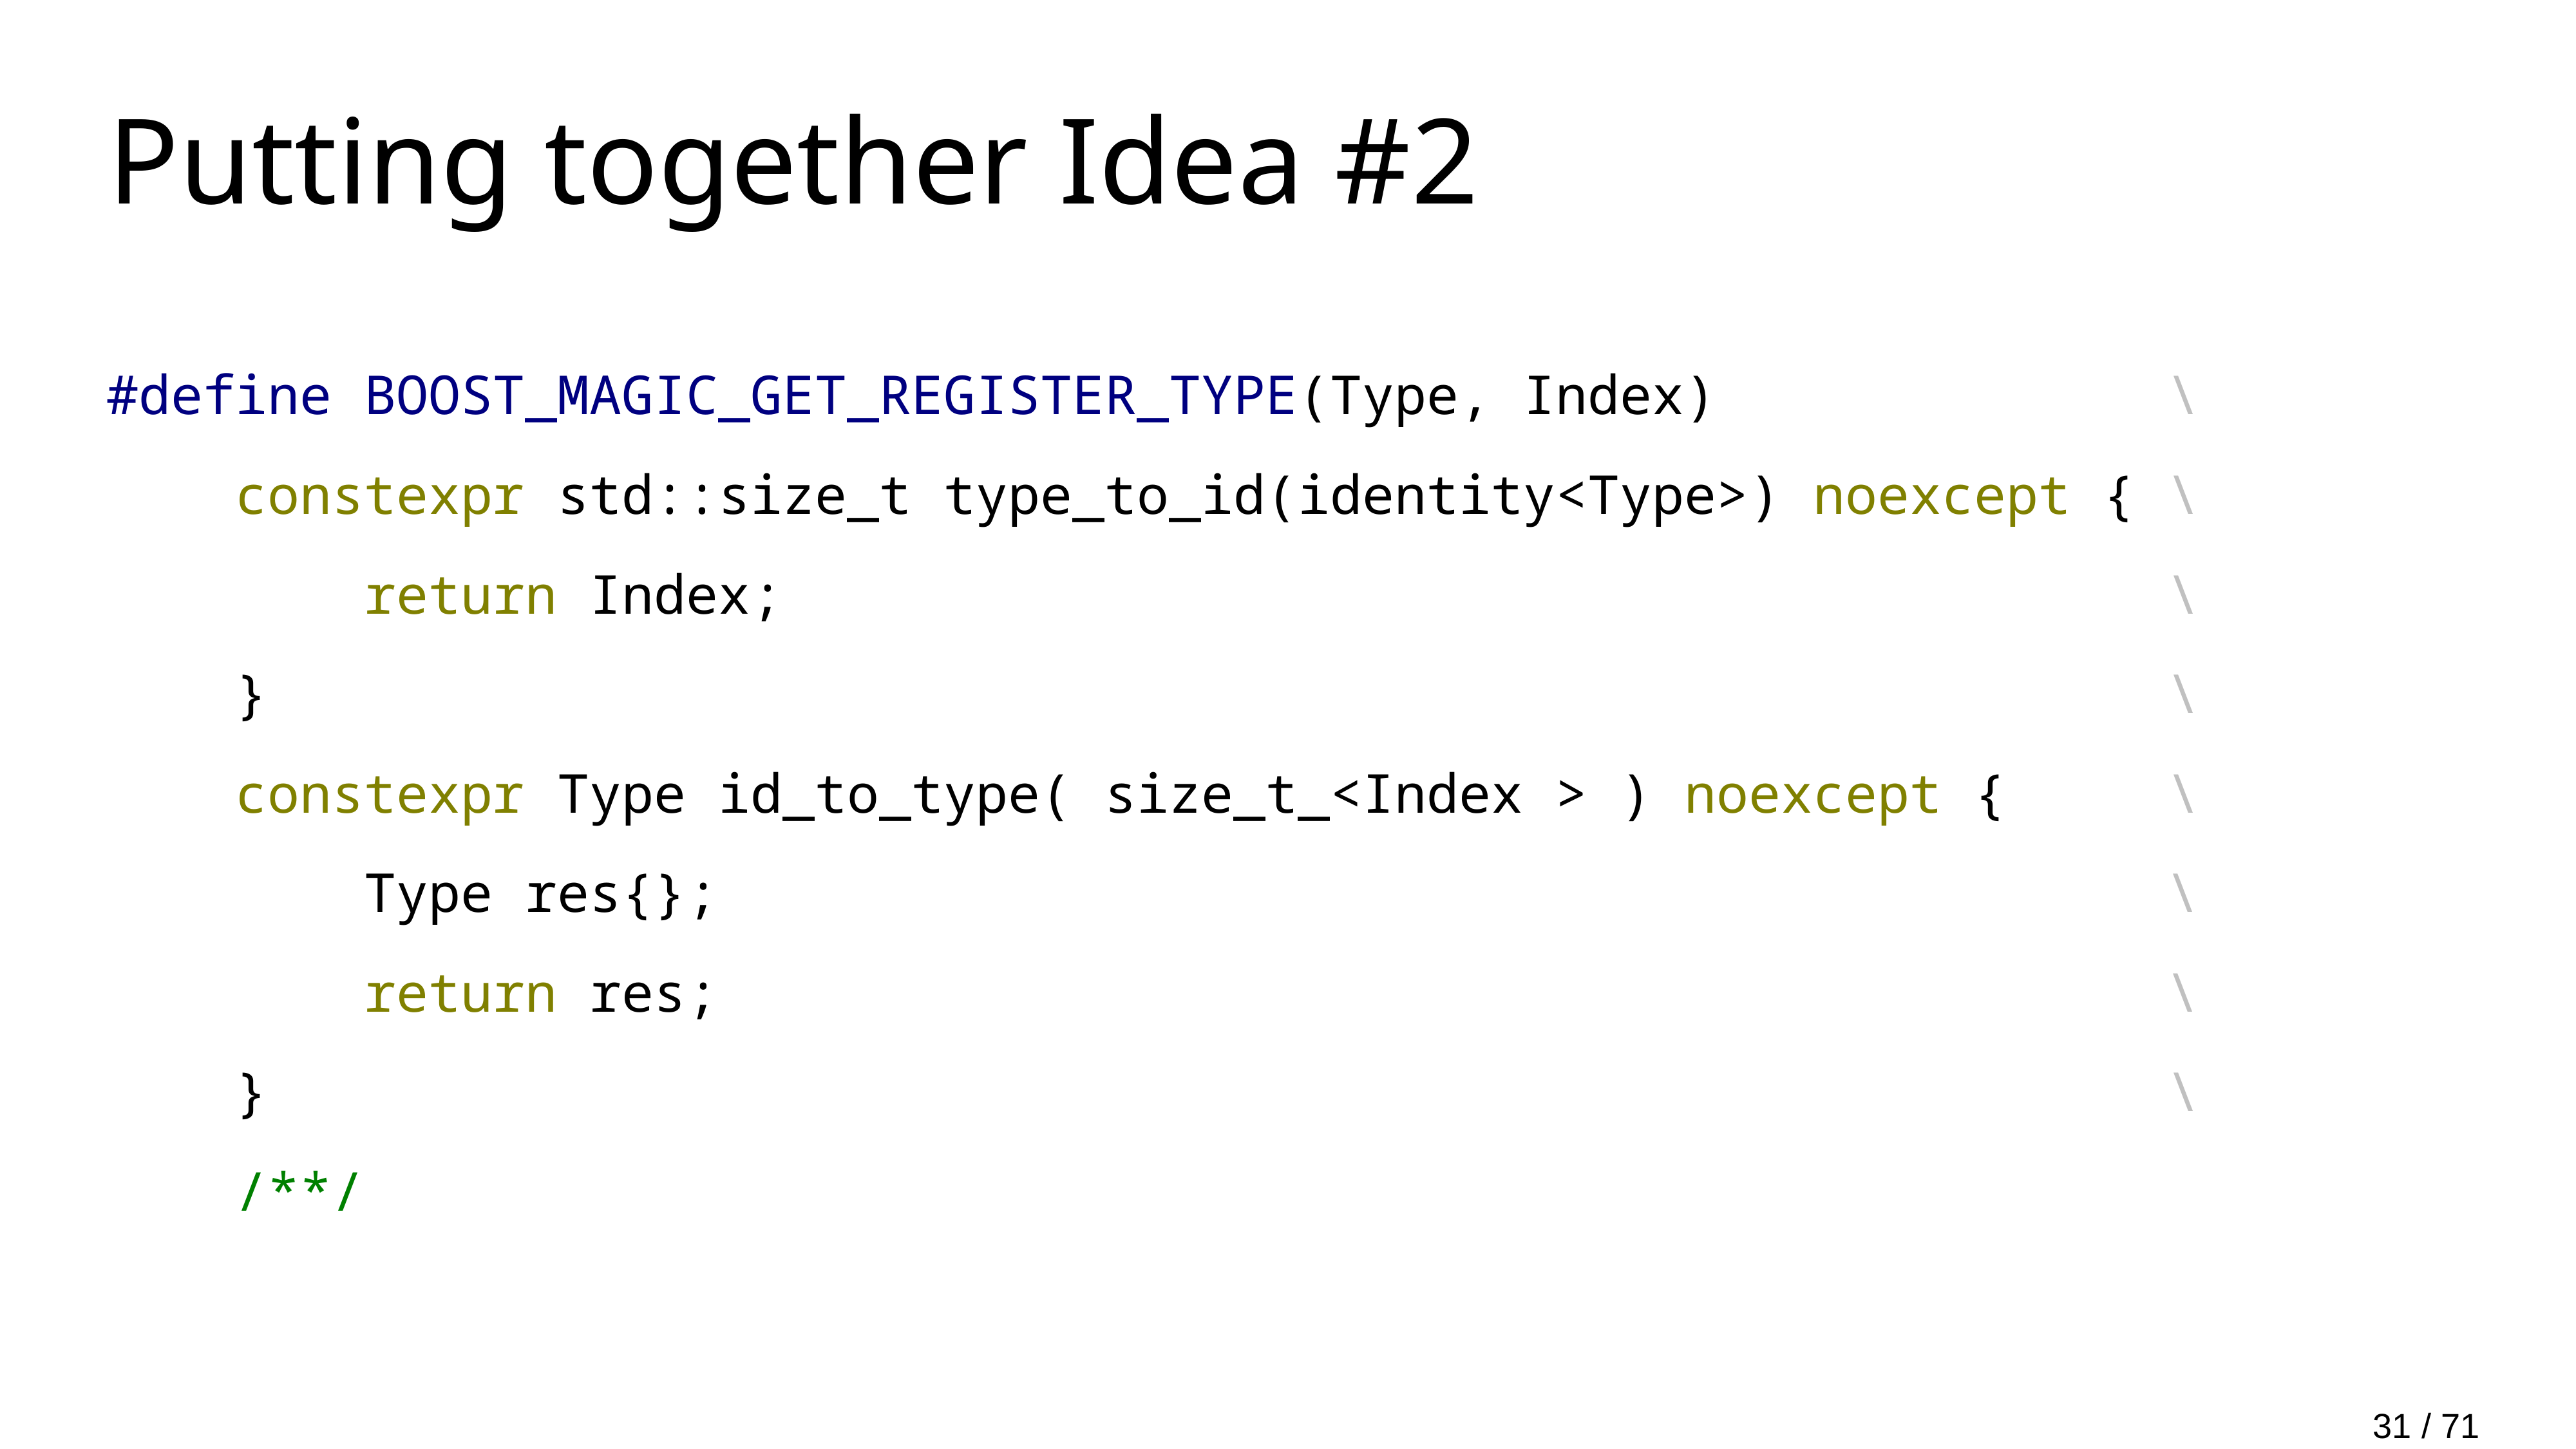

# Putting together Idea #2
#define BOOST_MAGIC_GET_REGISTER_TYPE(Type, Index) \
 constexpr std::size_t type_to_id(identity<Type>) noexcept { \
 return Index; \
 } \
 constexpr Type id_to_type( size_t_<Index > ) noexcept { \
 Type res{}; \
 return res; \
 } \
 /**/